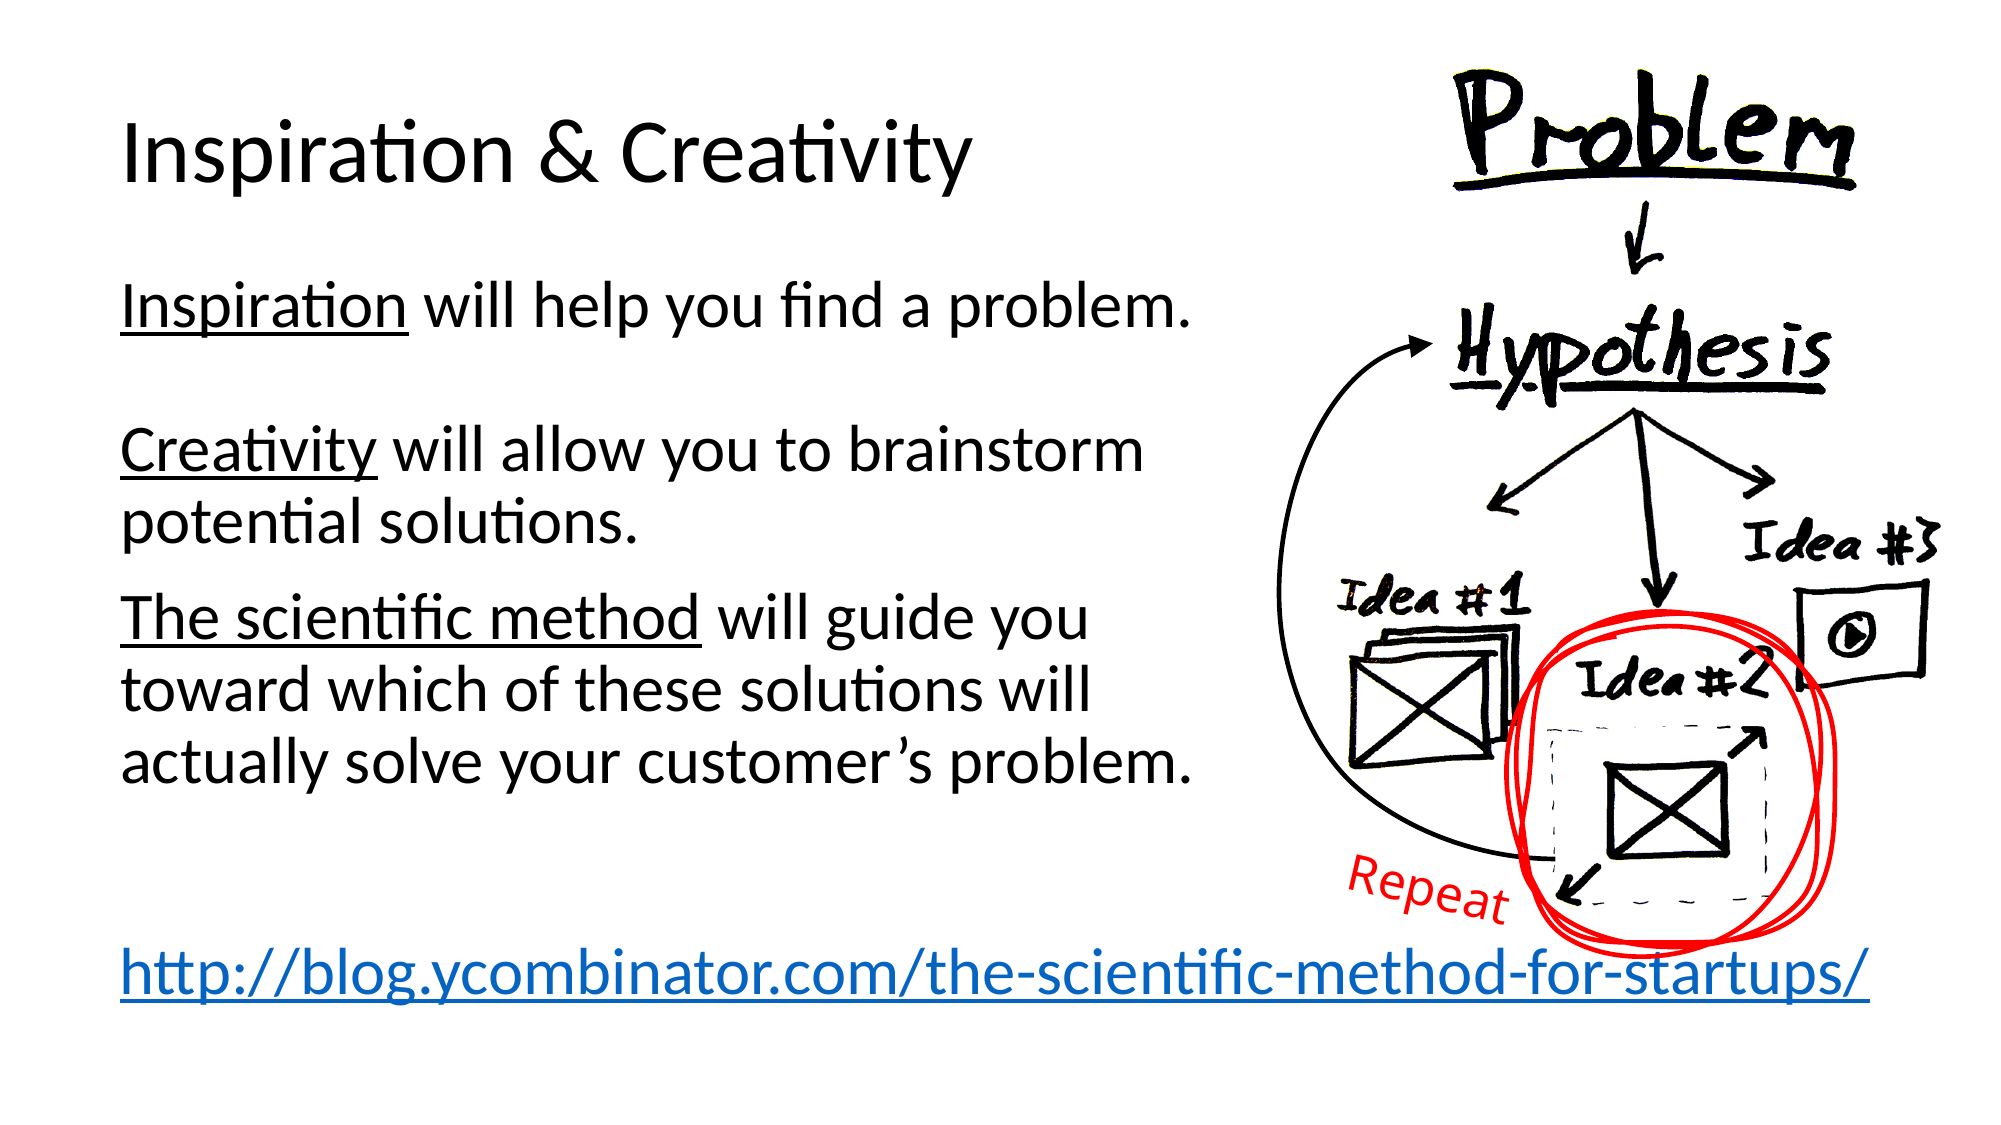

# Inspiration & Creativity
Inspiration will help you find a problem.
Creativity will allow you to brainstorm potential solutions.
The scientific method will guide you toward which of these solutions will actually solve your customer’s problem.
Repeat
http://blog.ycombinator.com/the-scientific-method-for-startups/